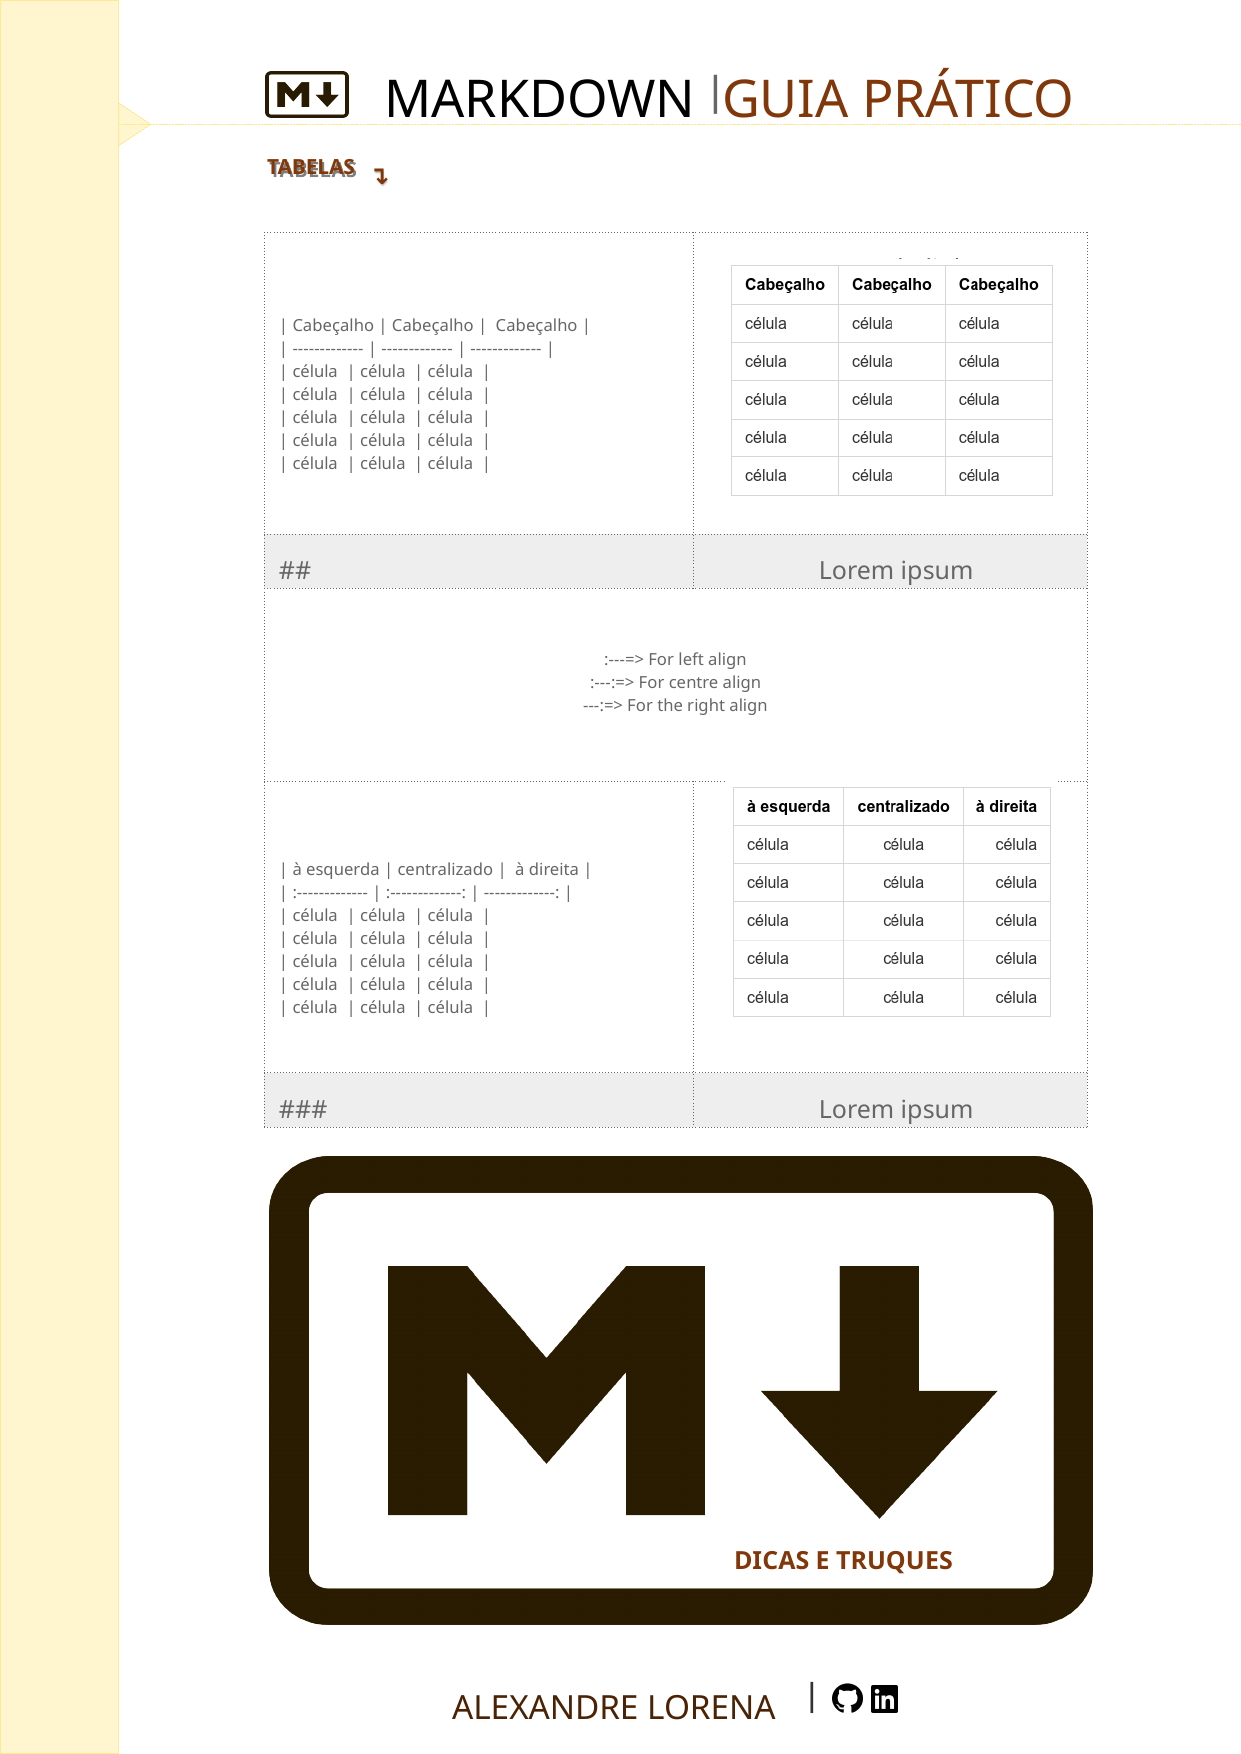

# MARKDOWN GUIA PRÁTICO
|
TABELAS
↴
TABELAS
| | Cabeçalho | Cabeçalho | Cabeçalho | | ------------- | ------------- | ------------- | | célula | célula | célula | | célula | célula | célula | | célula | célula | célula | | célula | célula | célula | | célula | célula | célula | | Texto do link |
| --- | --- |
| ## | Lorem ipsum |
| :---=> For left align :---:=> For centre align ---:=> For the right align | |
| | à esquerda | centralizado | à direita | | :------------- | :-------------: | -------------: | | célula | célula | célula | | célula | célula | célula | | célula | célula | célula | | célula | célula | célula | | célula | célula | célula | | Lorem ipsum |
| ### | Lorem ipsum |
↴
LINKS
DICAS E TRUQUES
|
ALEXANDRE LORENA